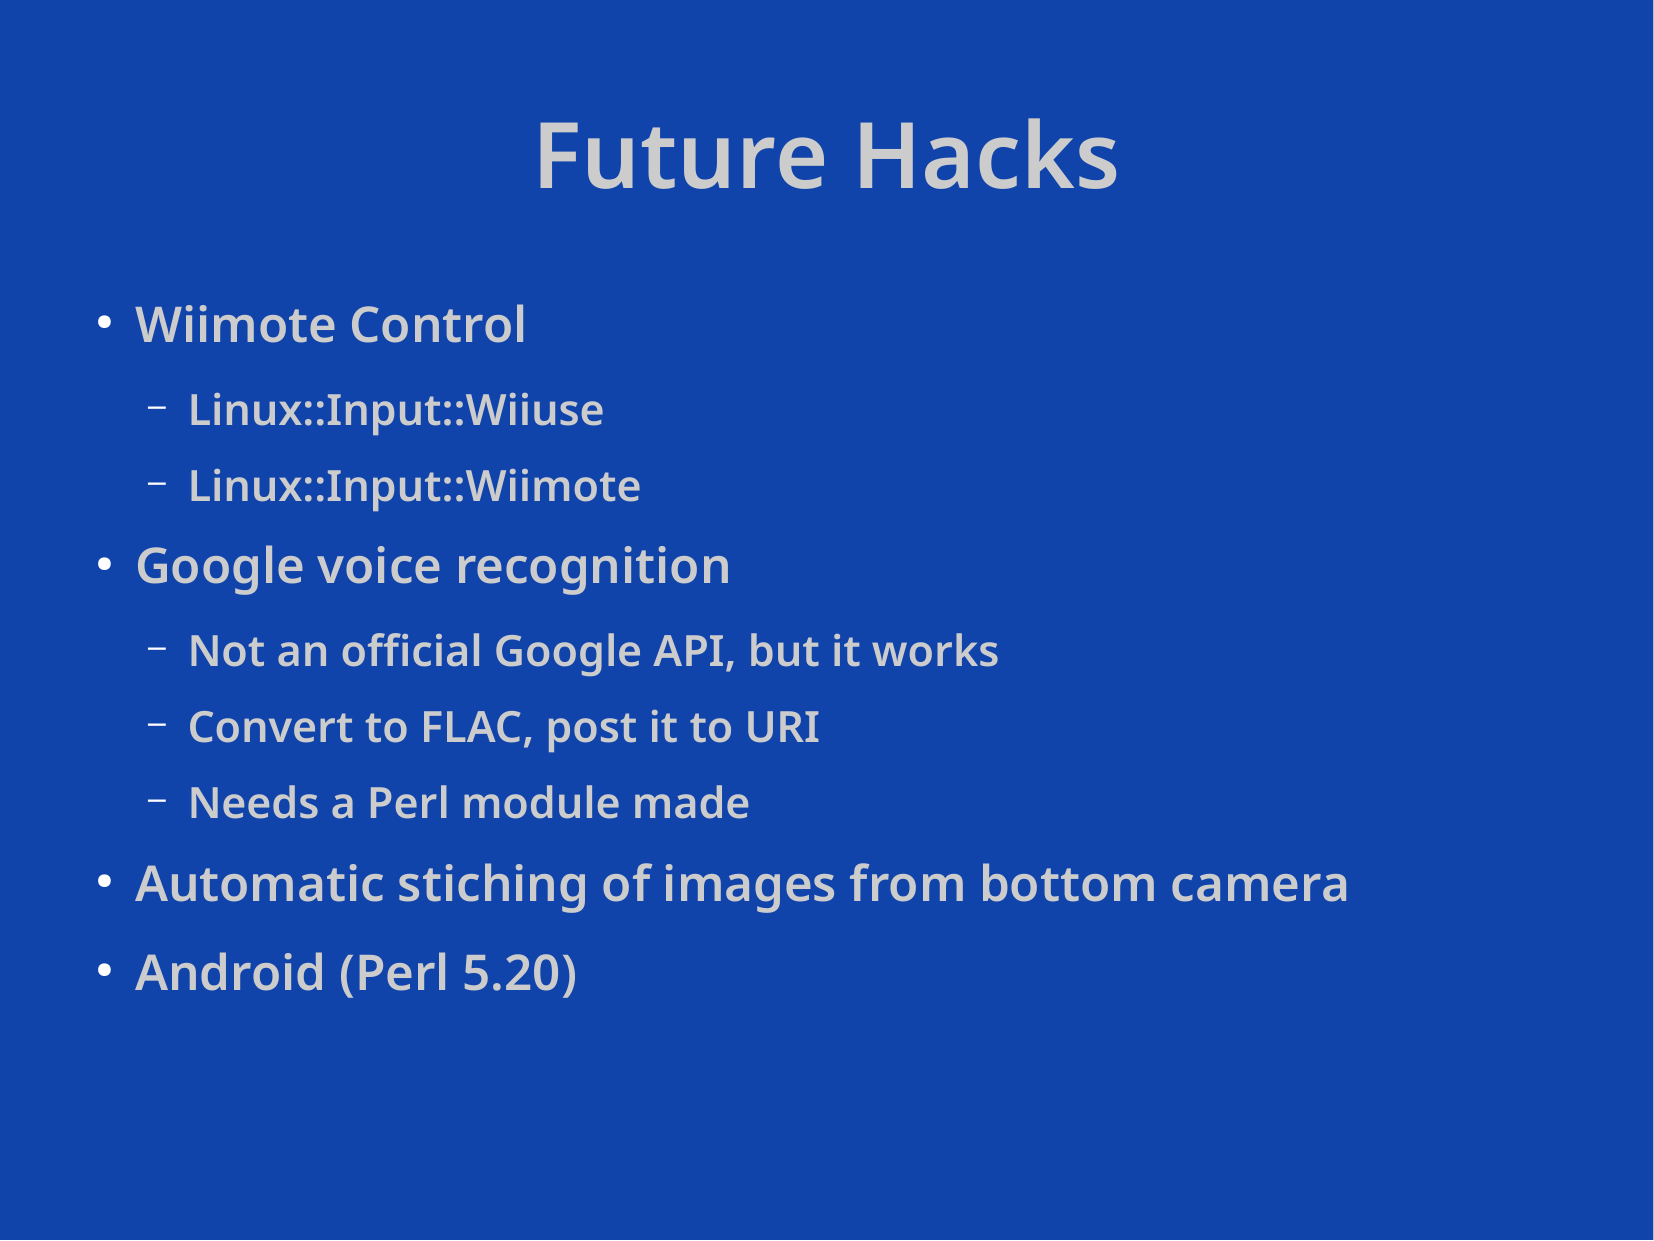

# Future Hacks
Wiimote Control
Linux::Input::Wiiuse
Linux::Input::Wiimote
Google voice recognition
Not an official Google API, but it works
Convert to FLAC, post it to URI
Needs a Perl module made
Automatic stiching of images from bottom camera
Android (Perl 5.20)